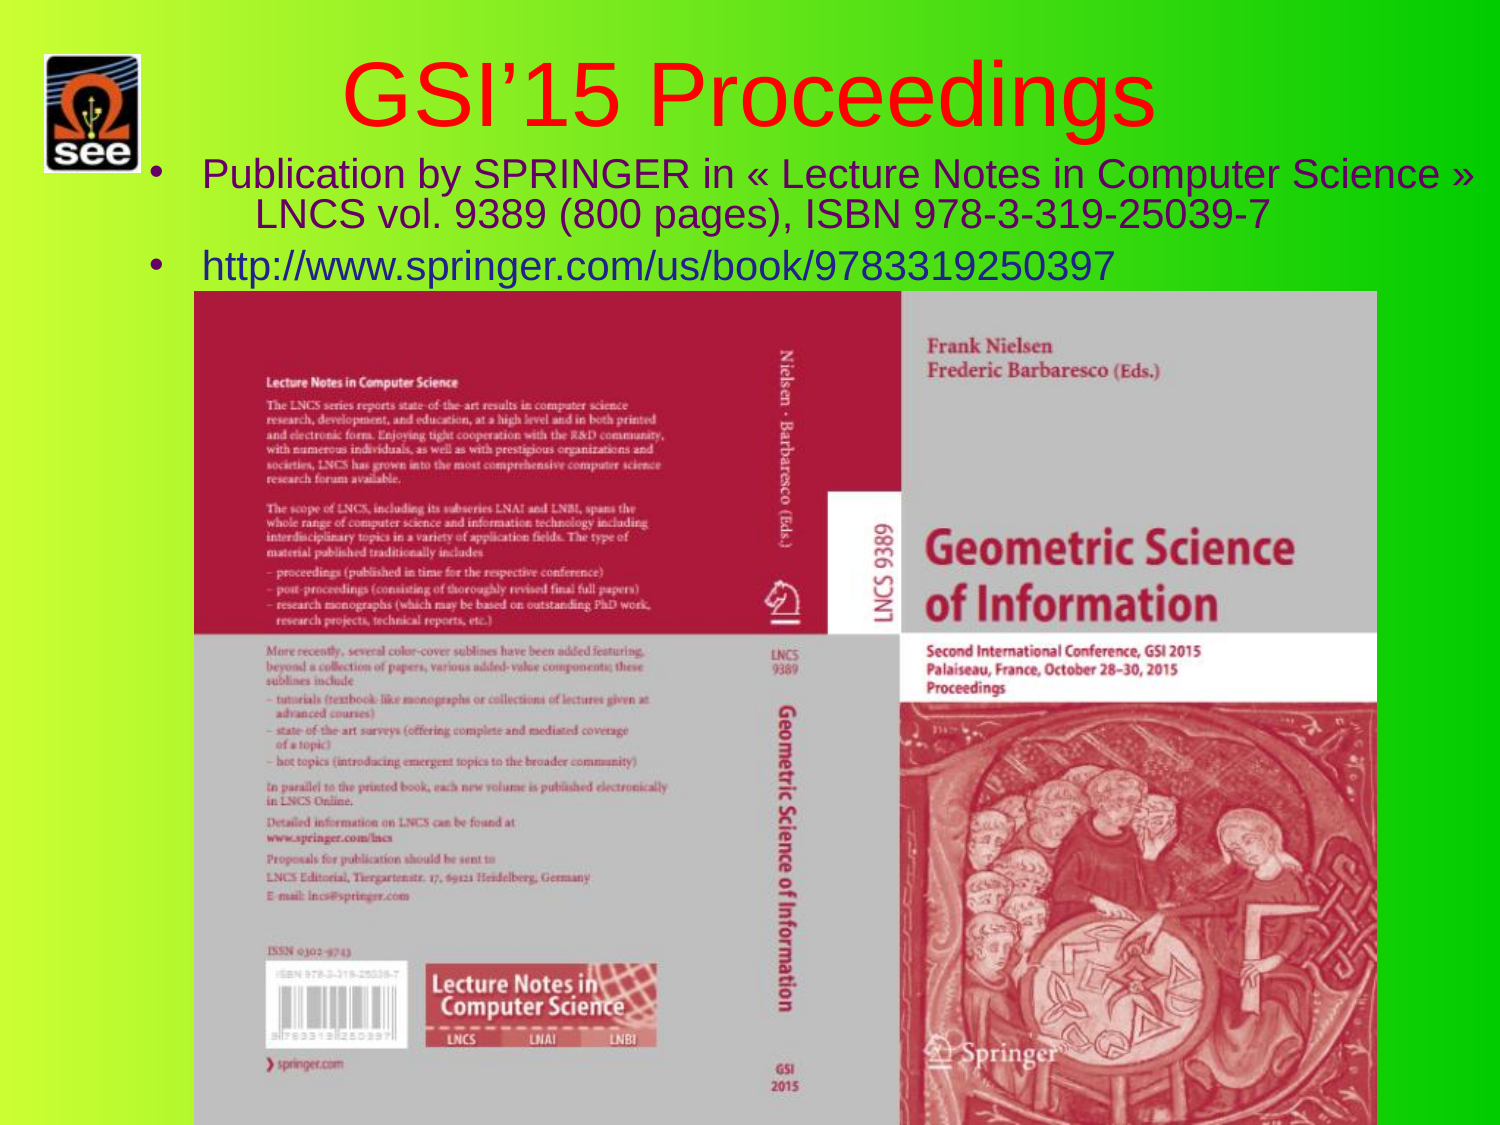

GSI’15 Proceedings
Publication by SPRINGER in « Lecture Notes in Computer Science » LNCS vol. 9389 (800 pages), ISBN 978-3-319-25039-7
http://www.springer.com/us/book/9783319250397